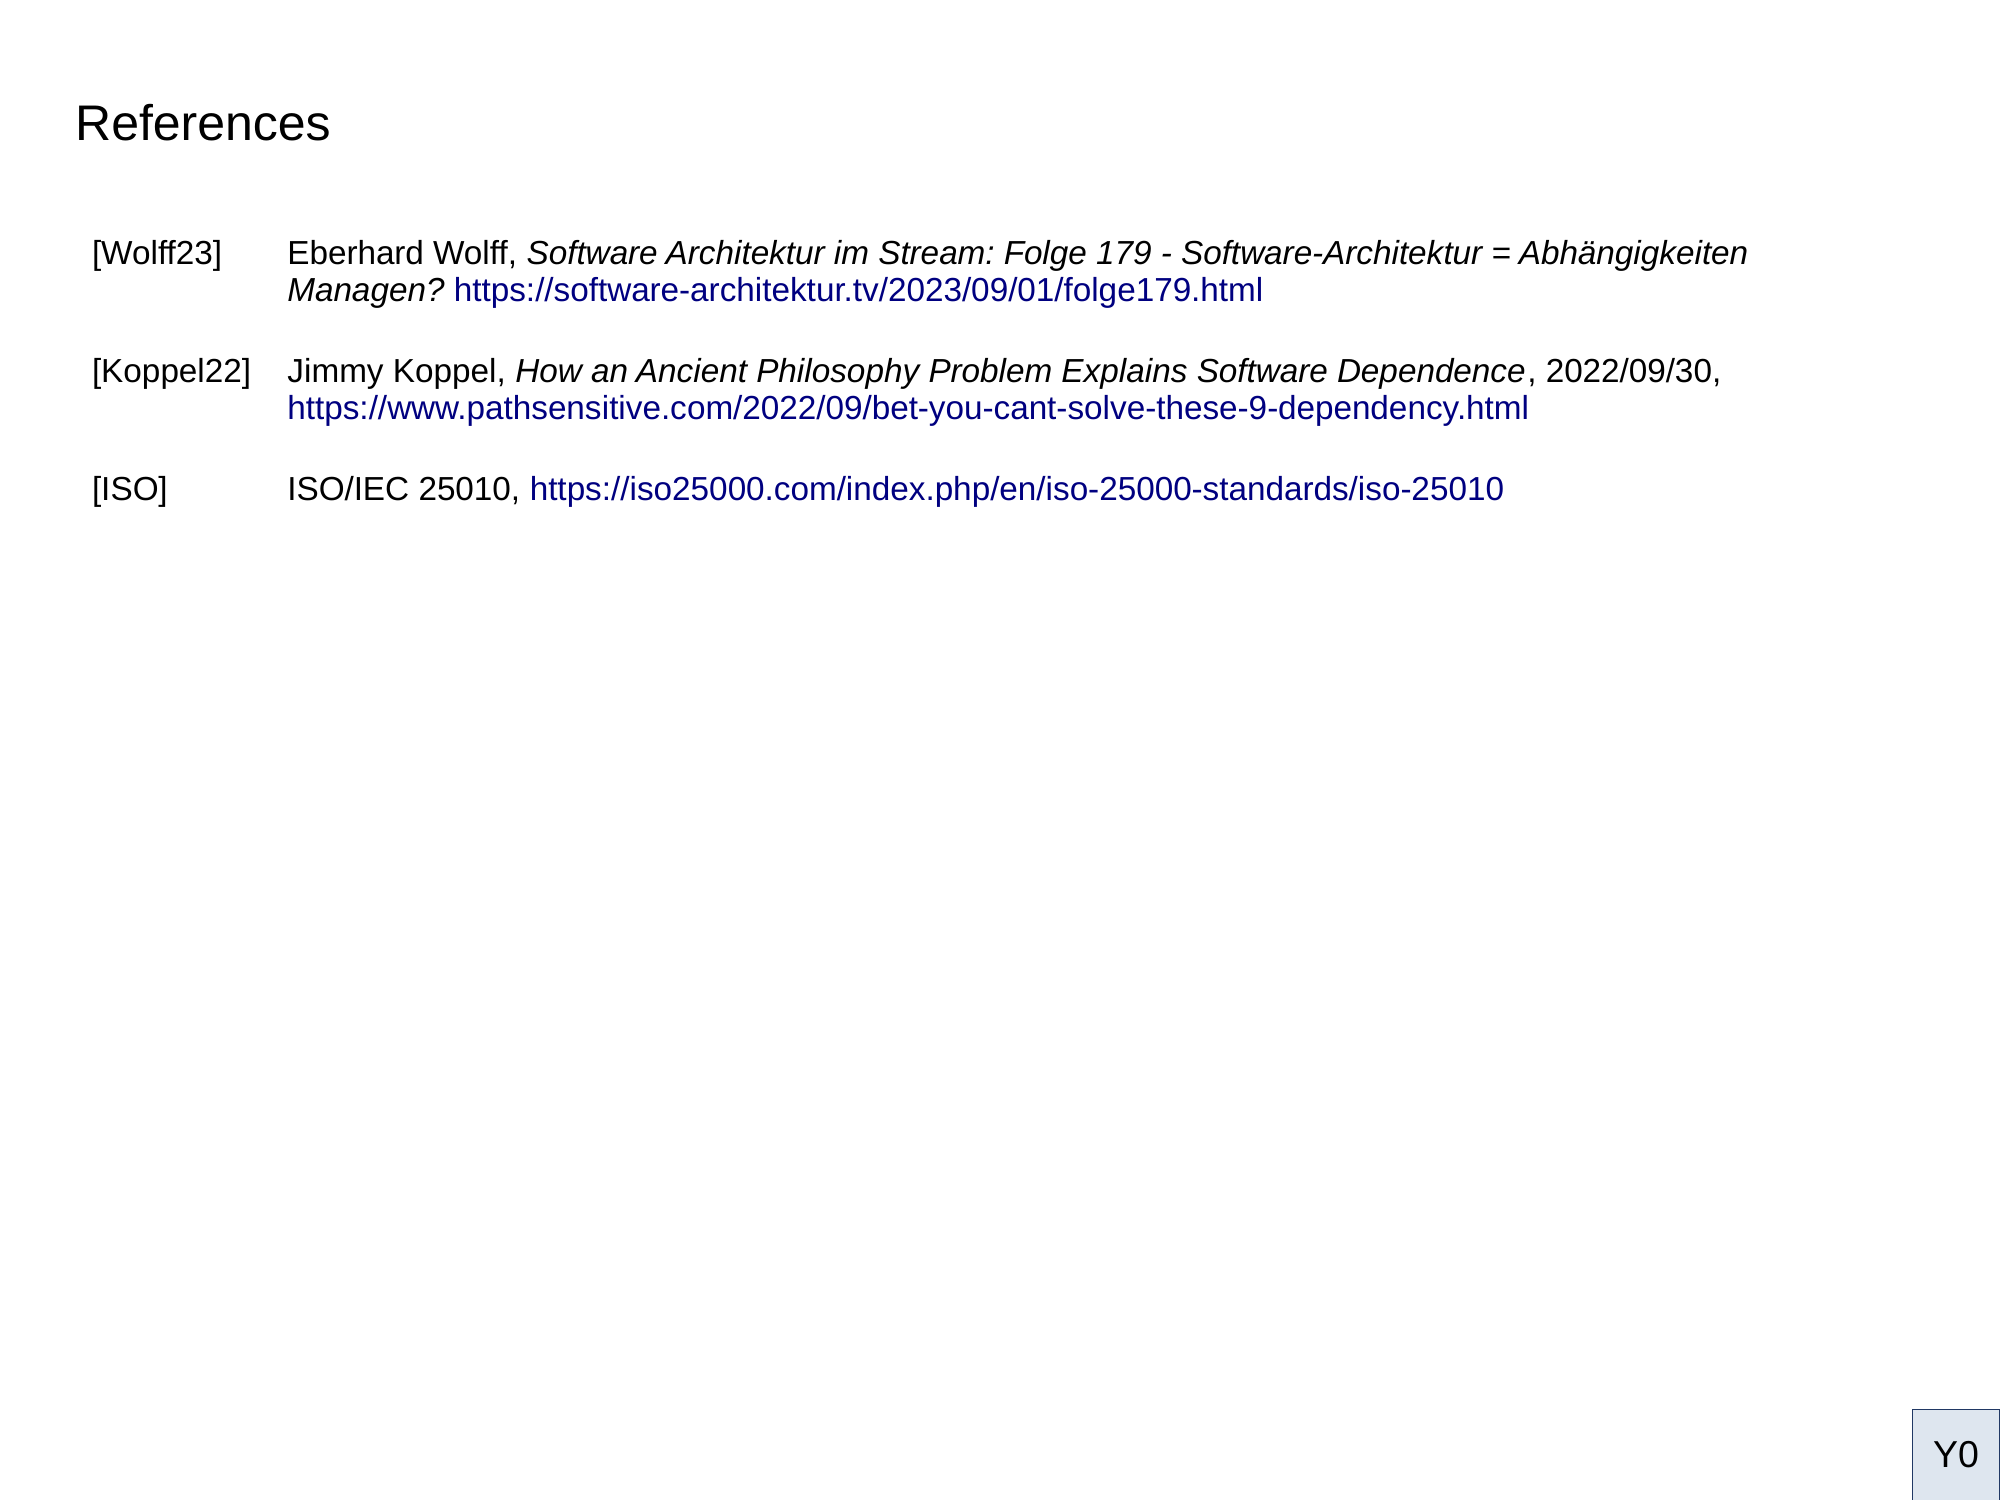

References
| [Wolff23] | Eberhard Wolff, Software Architektur im Stream: Folge 179 - Software-Architektur = Abhängigkeiten Managen? https://software-architektur.tv/2023/09/01/folge179.html |
| --- | --- |
| [Koppel22] | Jimmy Koppel, How an Ancient Philosophy Problem Explains Software Dependence, 2022/09/30, https://www.pathsensitive.com/2022/09/bet-you-cant-solve-these-9-dependency.html |
| [ISO] | ISO/IEC 25010, https://iso25000.com/index.php/en/iso-25000-standards/iso-25010 |
Y0